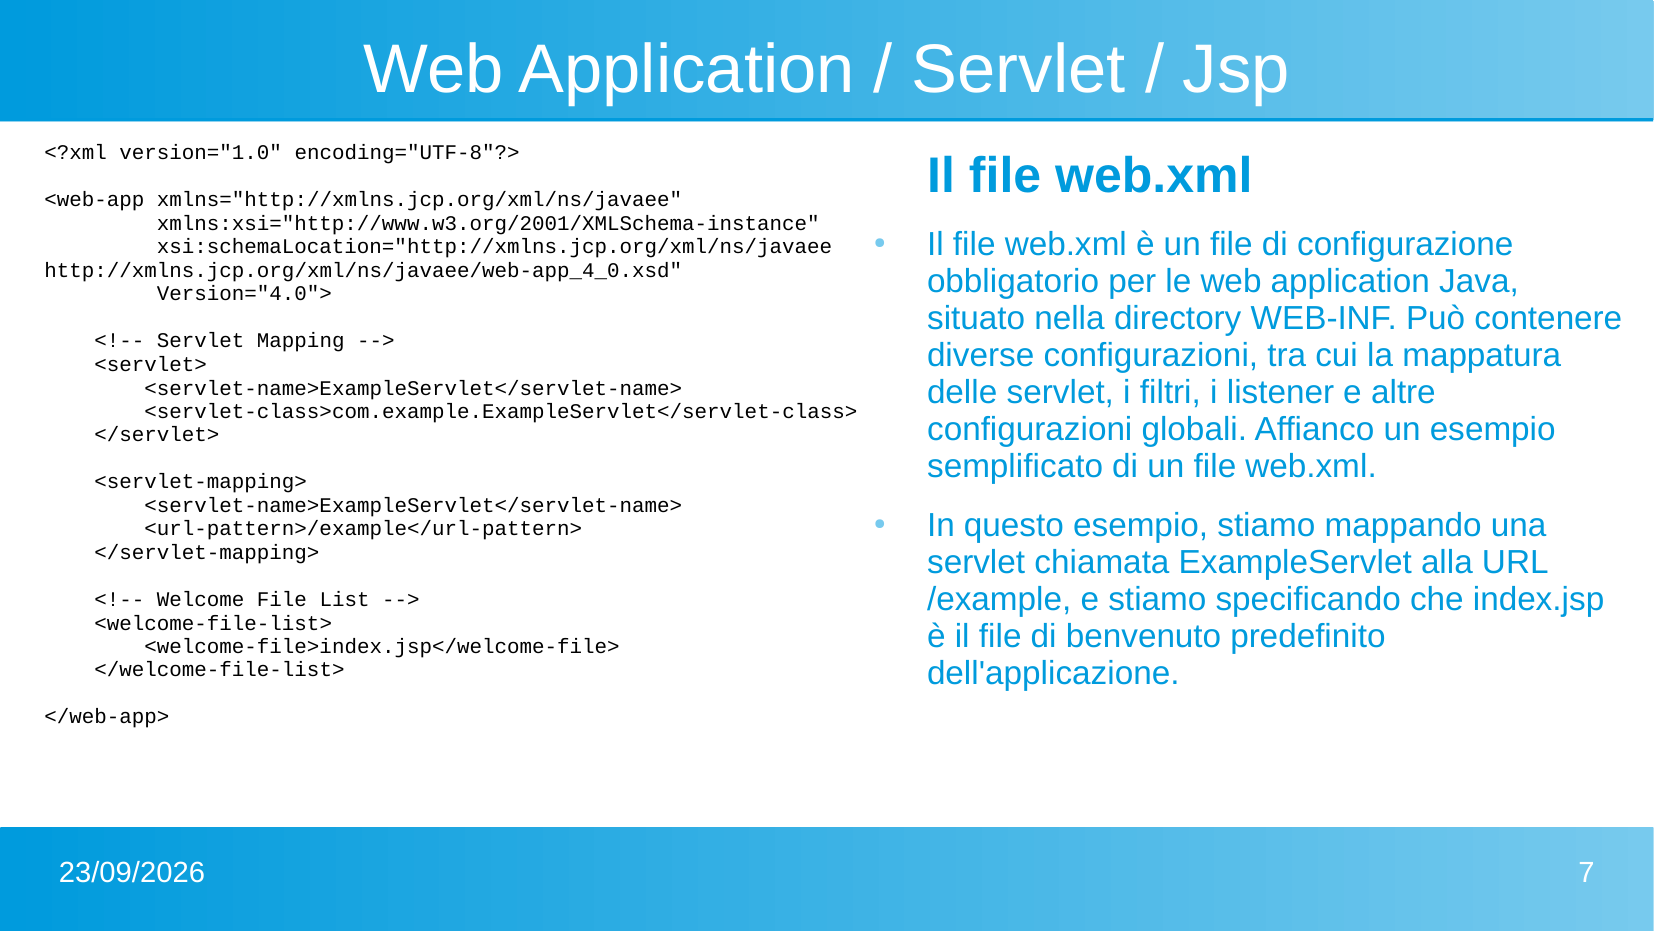

# Web Application / Servlet / Jsp
<?xml version="1.0" encoding="UTF-8"?>
<web-app xmlns="http://xmlns.jcp.org/xml/ns/javaee"
 xmlns:xsi="http://www.w3.org/2001/XMLSchema-instance"
 xsi:schemaLocation="http://xmlns.jcp.org/xml/ns/javaee http://xmlns.jcp.org/xml/ns/javaee/web-app_4_0.xsd"
 Version="4.0">
 <!-- Servlet Mapping -->
 <servlet>
 <servlet-name>ExampleServlet</servlet-name>
 <servlet-class>com.example.ExampleServlet</servlet-class>
 </servlet>
 <servlet-mapping>
 <servlet-name>ExampleServlet</servlet-name>
 <url-pattern>/example</url-pattern>
 </servlet-mapping>
 <!-- Welcome File List -->
 <welcome-file-list>
 <welcome-file>index.jsp</welcome-file>
 </welcome-file-list>
</web-app>
Il file web.xml
Il file web.xml è un file di configurazione obbligatorio per le web application Java, situato nella directory WEB-INF. Può contenere diverse configurazioni, tra cui la mappatura delle servlet, i filtri, i listener e altre configurazioni globali. Affianco un esempio semplificato di un file web.xml.
In questo esempio, stiamo mappando una servlet chiamata ExampleServlet alla URL /example, e stiamo specificando che index.jsp è il file di benvenuto predefinito dell'applicazione.
7